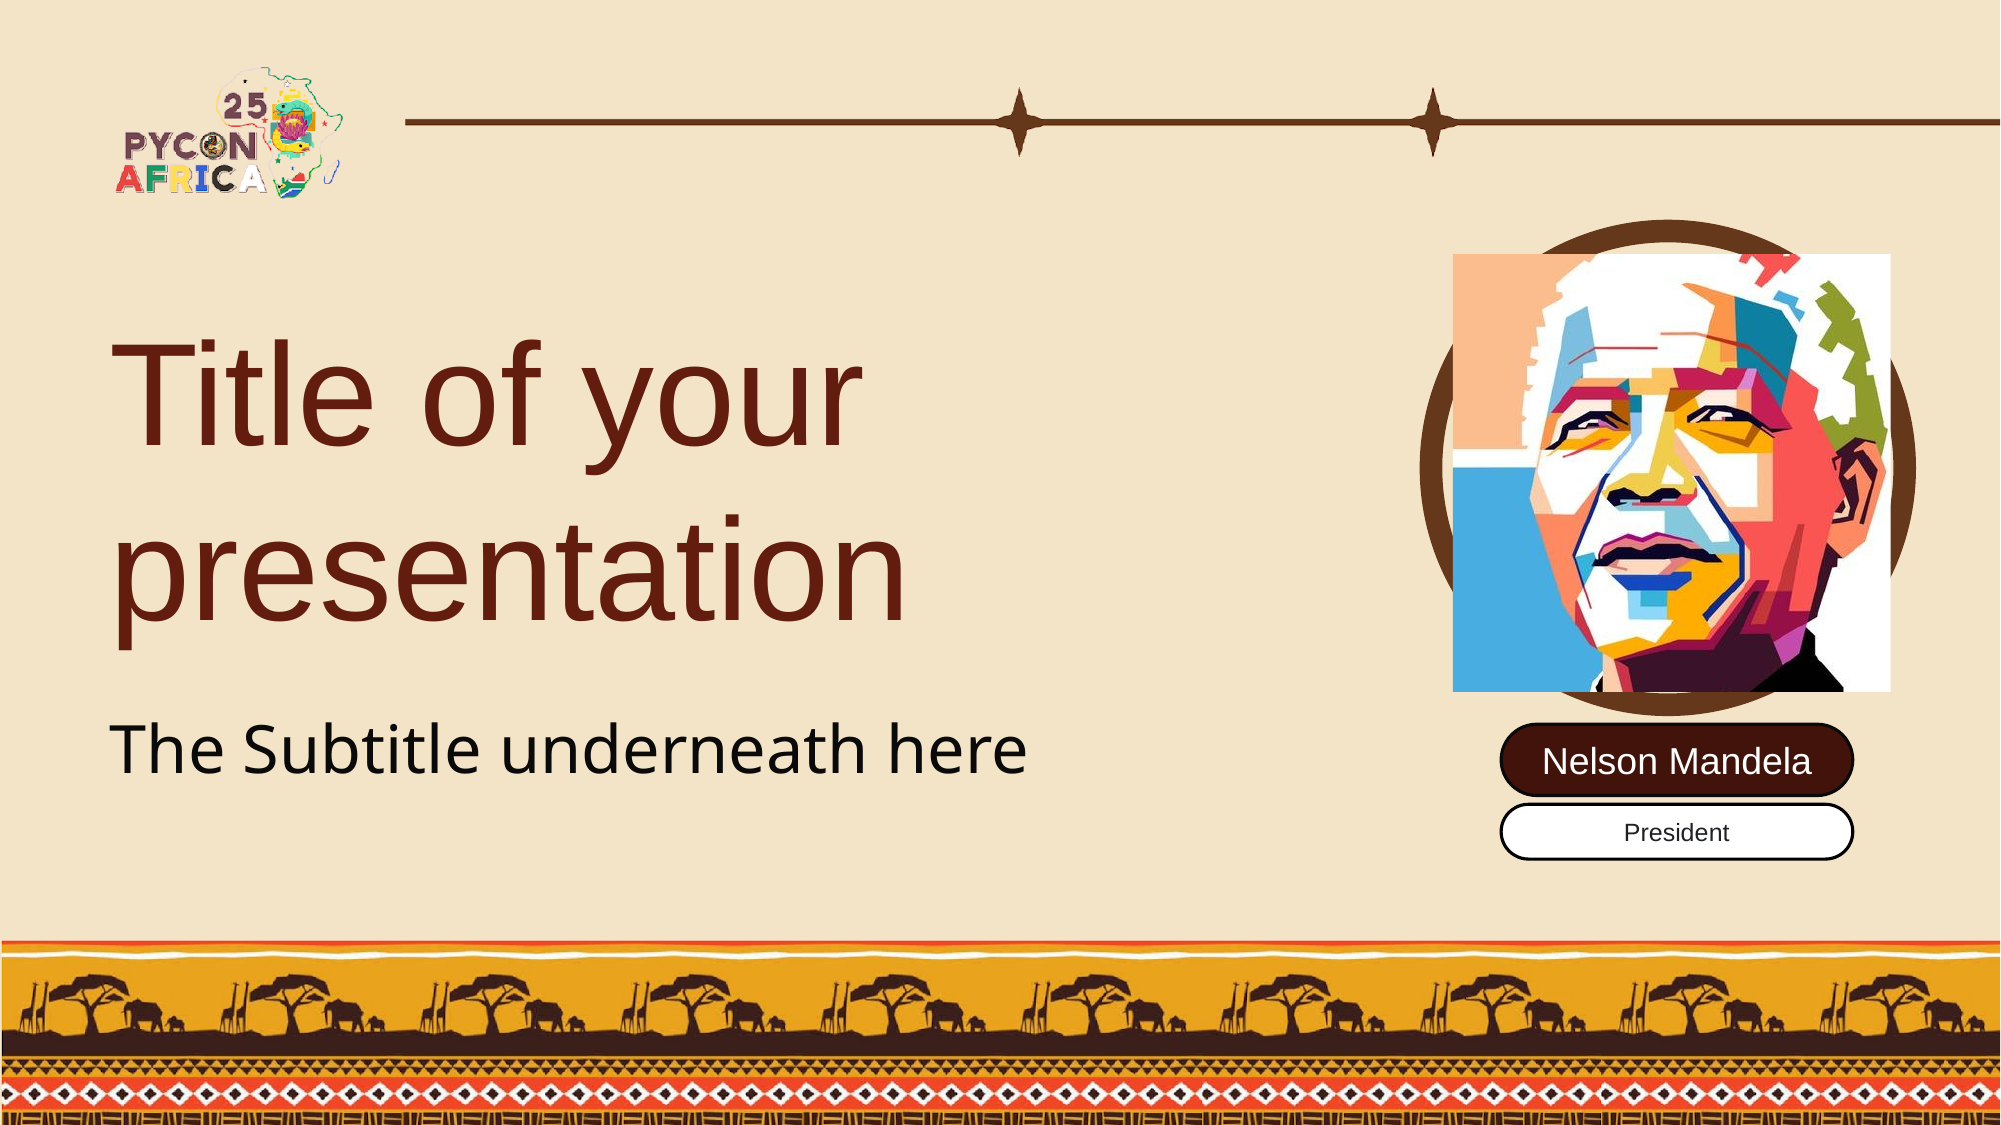

Title of your presentation
The Subtitle underneath here
Nelson Mandela
President